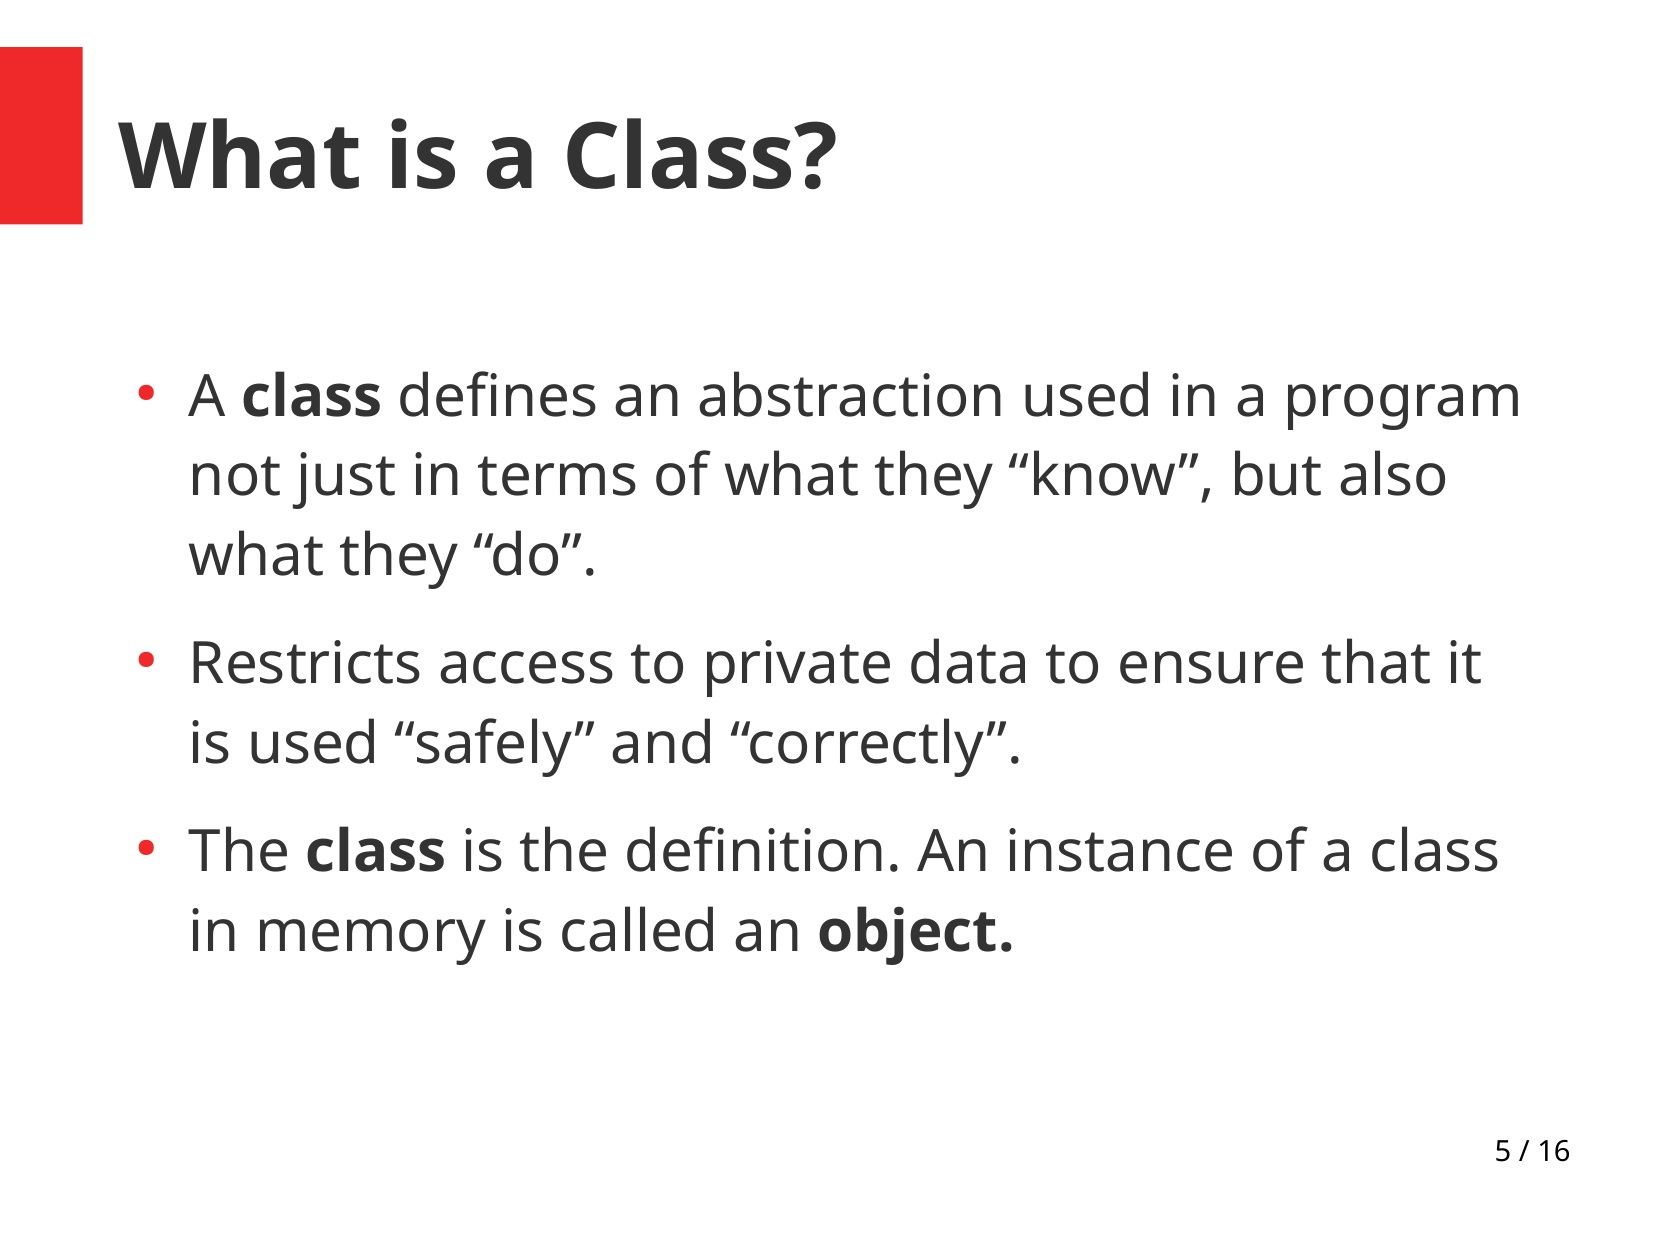

# What is a Class?
A class defines an abstraction used in a program not just in terms of what they “know”, but also what they “do”.
Restricts access to private data to ensure that it is used “safely” and “correctly”.
The class is the definition. An instance of a class in memory is called an object.
5